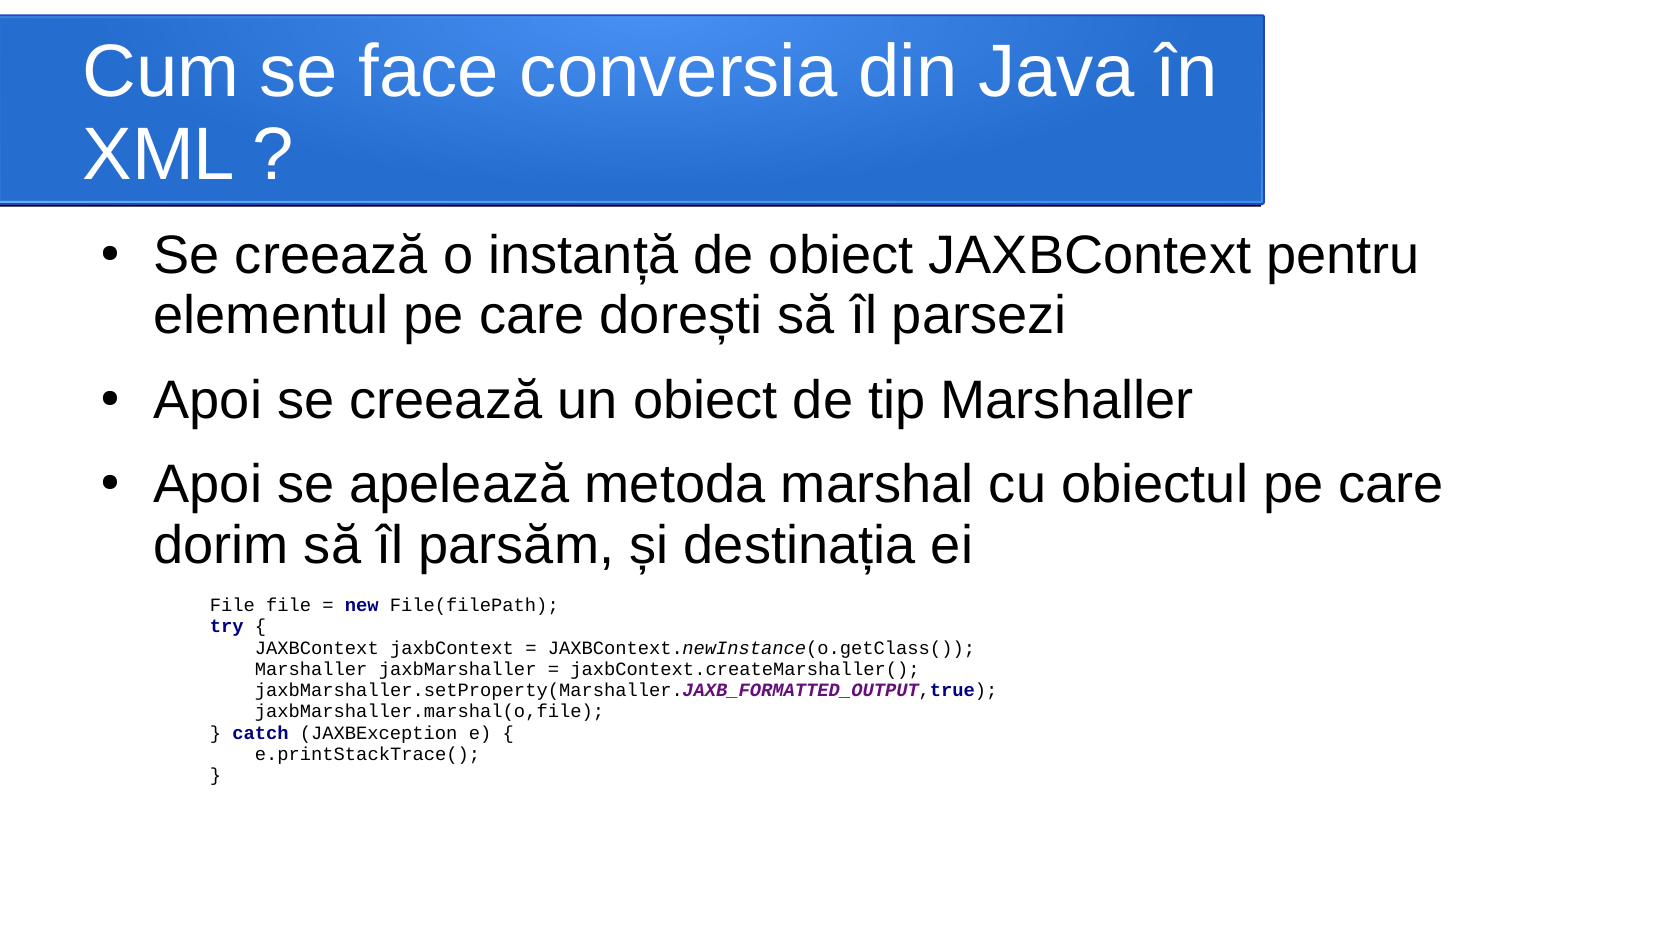

# Cum se face conversia din Java în XML ?
Se creează o instanță de obiect JAXBContext pentru elementul pe care dorești să îl parsezi
Apoi se creează un obiect de tip Marshaller
Apoi se apelează metoda marshal cu obiectul pe care dorim să îl parsăm, și destinația ei
File file = new File(filePath);
try {
 JAXBContext jaxbContext = JAXBContext.newInstance(o.getClass());
 Marshaller jaxbMarshaller = jaxbContext.createMarshaller();
 jaxbMarshaller.setProperty(Marshaller.JAXB_FORMATTED_OUTPUT,true);
 jaxbMarshaller.marshal(o,file);
} catch (JAXBException e) {
 e.printStackTrace();
}